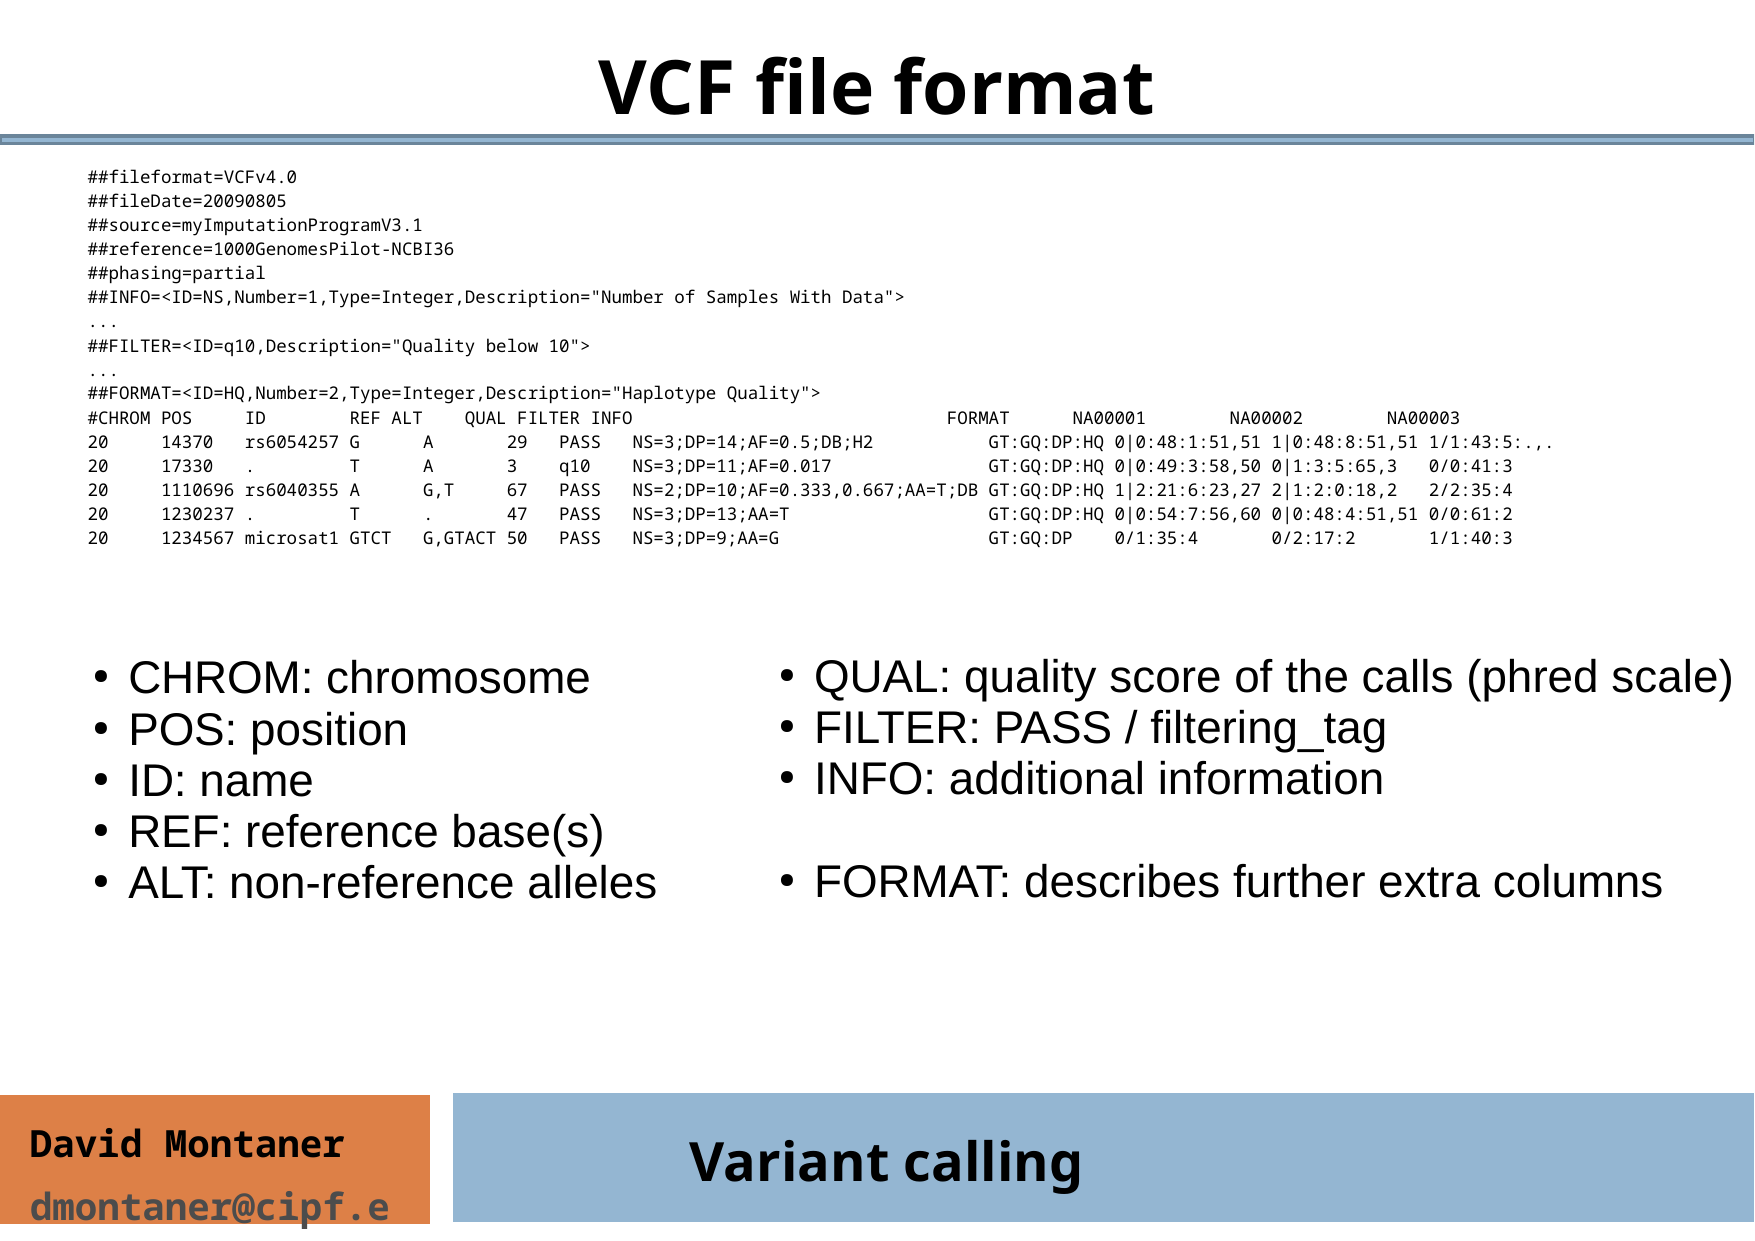

VCF file format
# ##fileformat=VCFv4.0
##fileDate=20090805
##source=myImputationProgramV3.1
##reference=1000GenomesPilot-NCBI36
##phasing=partial
##INFO=<ID=NS,Number=1,Type=Integer,Description="Number of Samples With Data">
...
##FILTER=<ID=q10,Description="Quality below 10">
...
##FORMAT=<ID=HQ,Number=2,Type=Integer,Description="Haplotype Quality">
#CHROM POS ID REF ALT QUAL FILTER INFO FORMAT NA00001 NA00002 NA00003
20 14370 rs6054257 G A 29 PASS NS=3;DP=14;AF=0.5;DB;H2 GT:GQ:DP:HQ 0|0:48:1:51,51 1|0:48:8:51,51 1/1:43:5:.,.
20 17330 . T A 3 q10 NS=3;DP=11;AF=0.017 GT:GQ:DP:HQ 0|0:49:3:58,50 0|1:3:5:65,3 0/0:41:3
20 1110696 rs6040355 A G,T 67 PASS NS=2;DP=10;AF=0.333,0.667;AA=T;DB GT:GQ:DP:HQ 1|2:21:6:23,27 2|1:2:0:18,2 2/2:35:4
20 1230237 . T . 47 PASS NS=3;DP=13;AA=T GT:GQ:DP:HQ 0|0:54:7:56,60 0|0:48:4:51,51 0/0:61:2
20 1234567 microsat1 GTCT G,GTACT 50 PASS NS=3;DP=9;AA=G GT:GQ:DP 0/1:35:4 0/2:17:2 1/1:40:3
QUAL: quality score of the calls (phred scale)
FILTER: PASS / filtering_tag
INFO: additional information
FORMAT: describes further extra columns
CHROM: chromosome
POS: position
ID: name
REF: reference base(s)
ALT: non-reference alleles
David Montaner
dmontaner@cipf.es
Variant calling